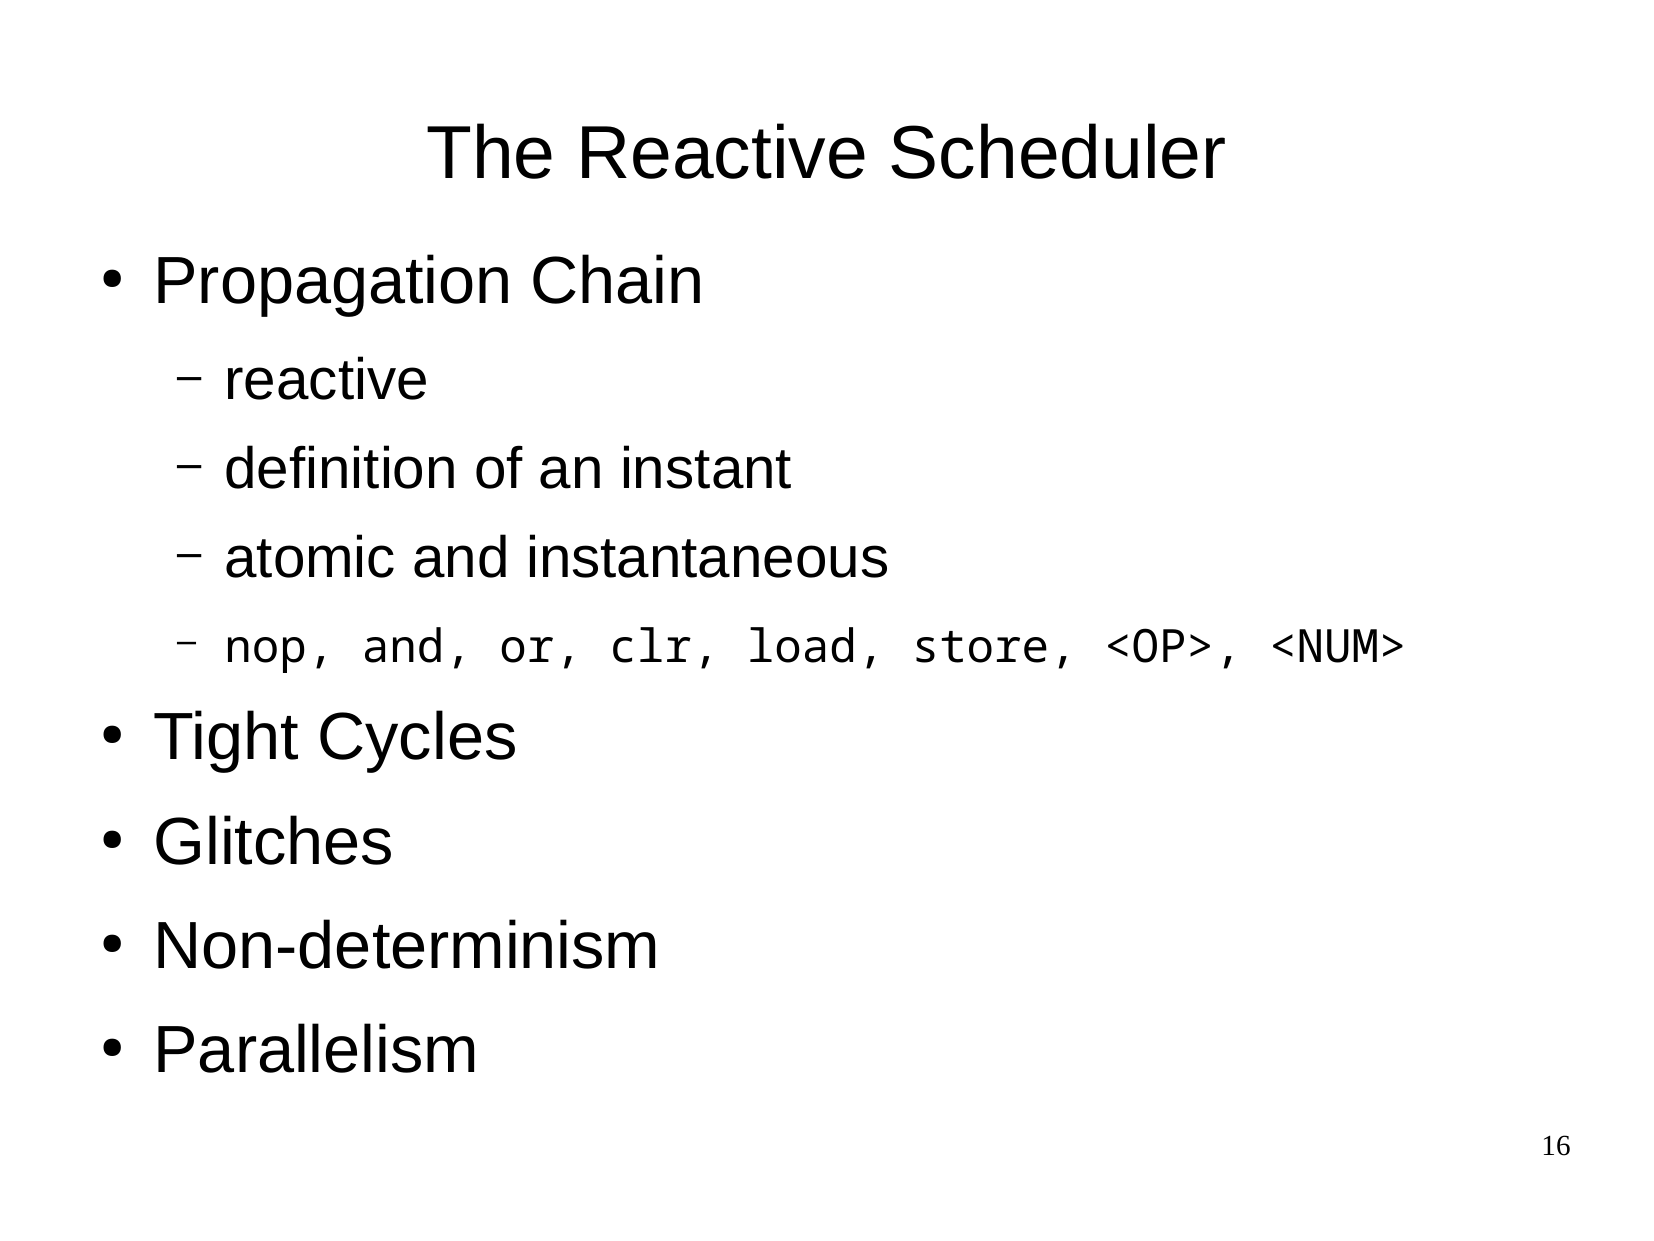

# The Reactive Scheduler
Propagation Chain
reactive
definition of an instant
atomic and instantaneous
nop, and, or, clr, load, store, <OP>, <NUM>
Tight Cycles
Glitches
Non-determinism
Parallelism
16